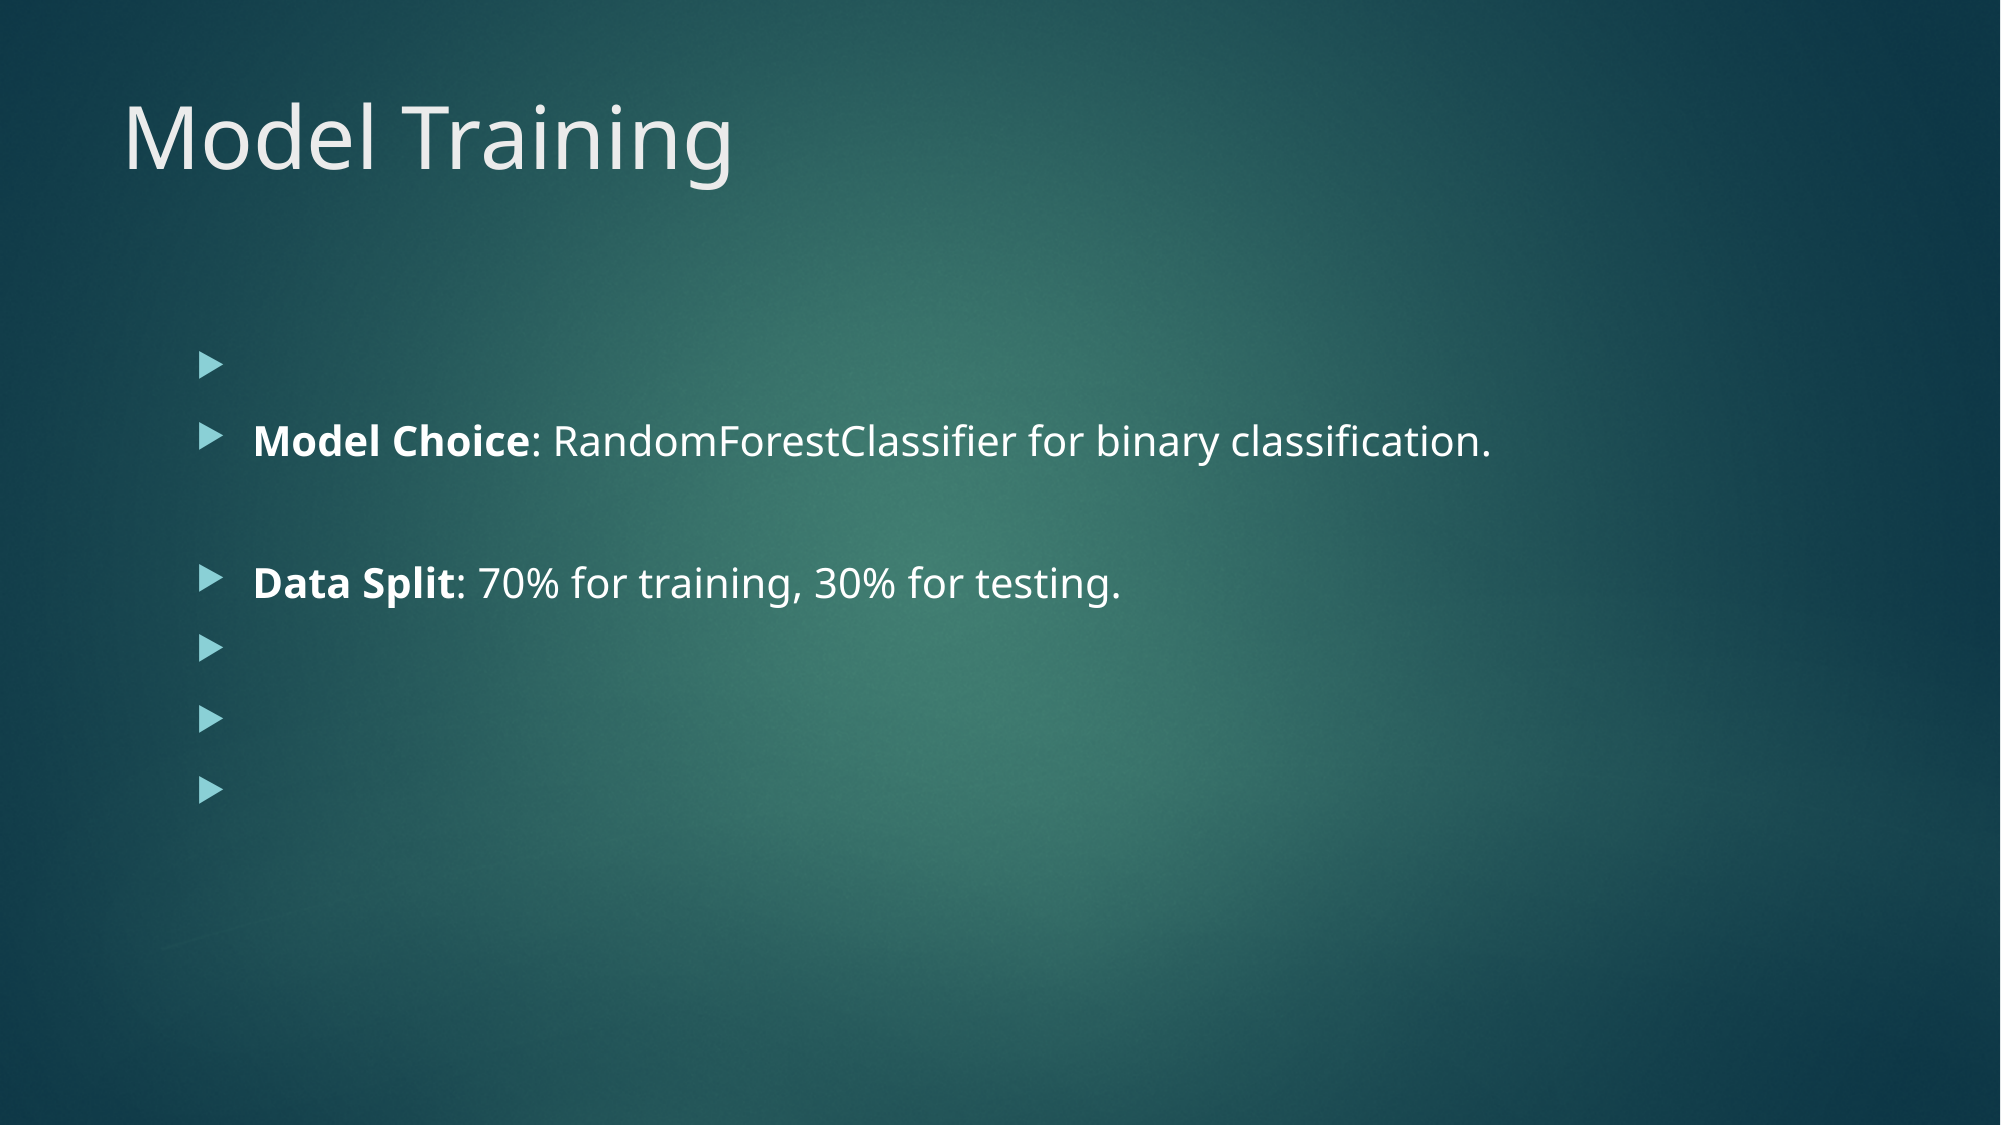

# Model Training
Model Choice: RandomForestClassifier for binary classification.
Data Split: 70% for training, 30% for testing.